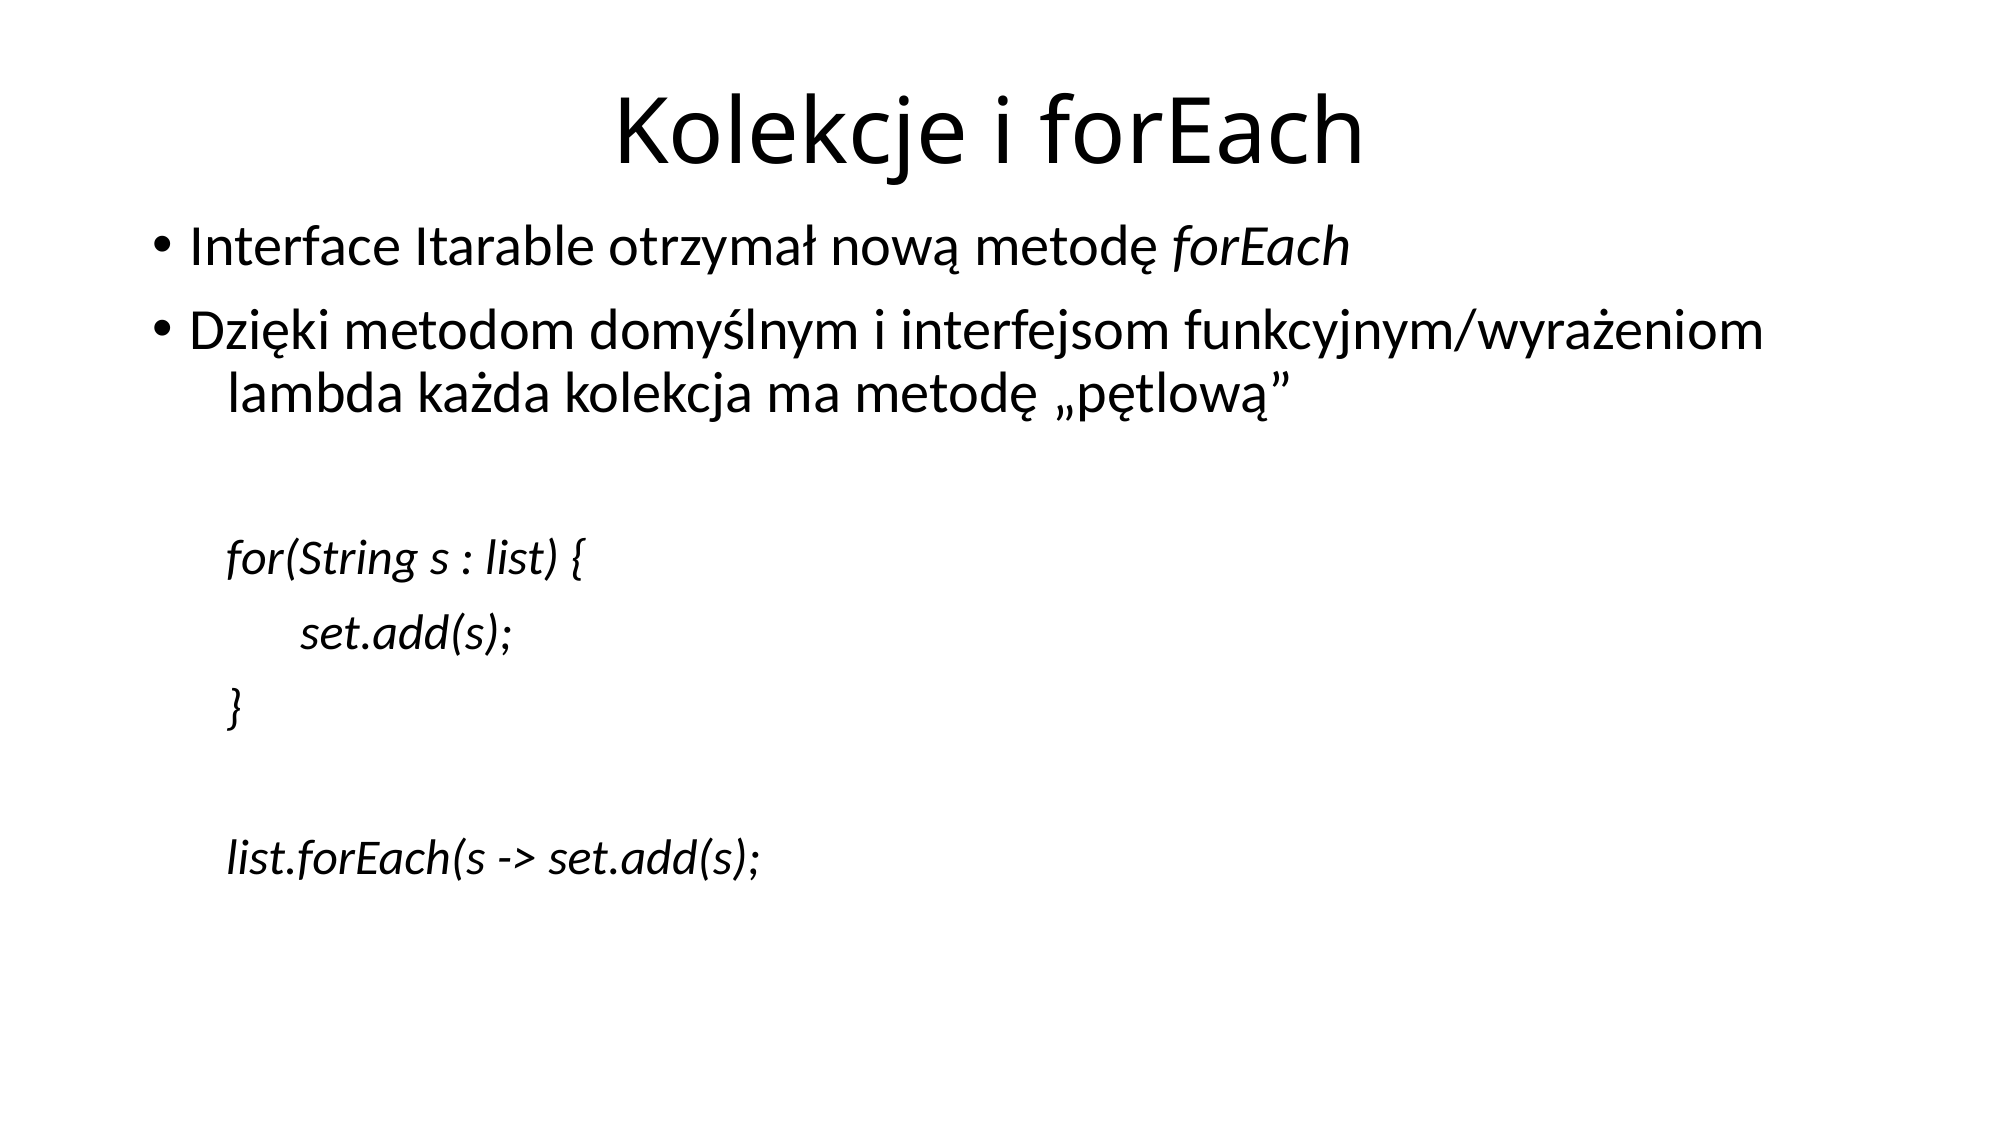

# Kolekcje i forEach
Interface Itarable otrzymał nową metodę forEach
Dzięki metodom domyślnym i interfejsom funkcyjnym/wyrażeniom lambda każda kolekcja ma metodę „pętlową”
	for(String s : list) {
		set.add(s);
	}
	list.forEach(s -> set.add(s);